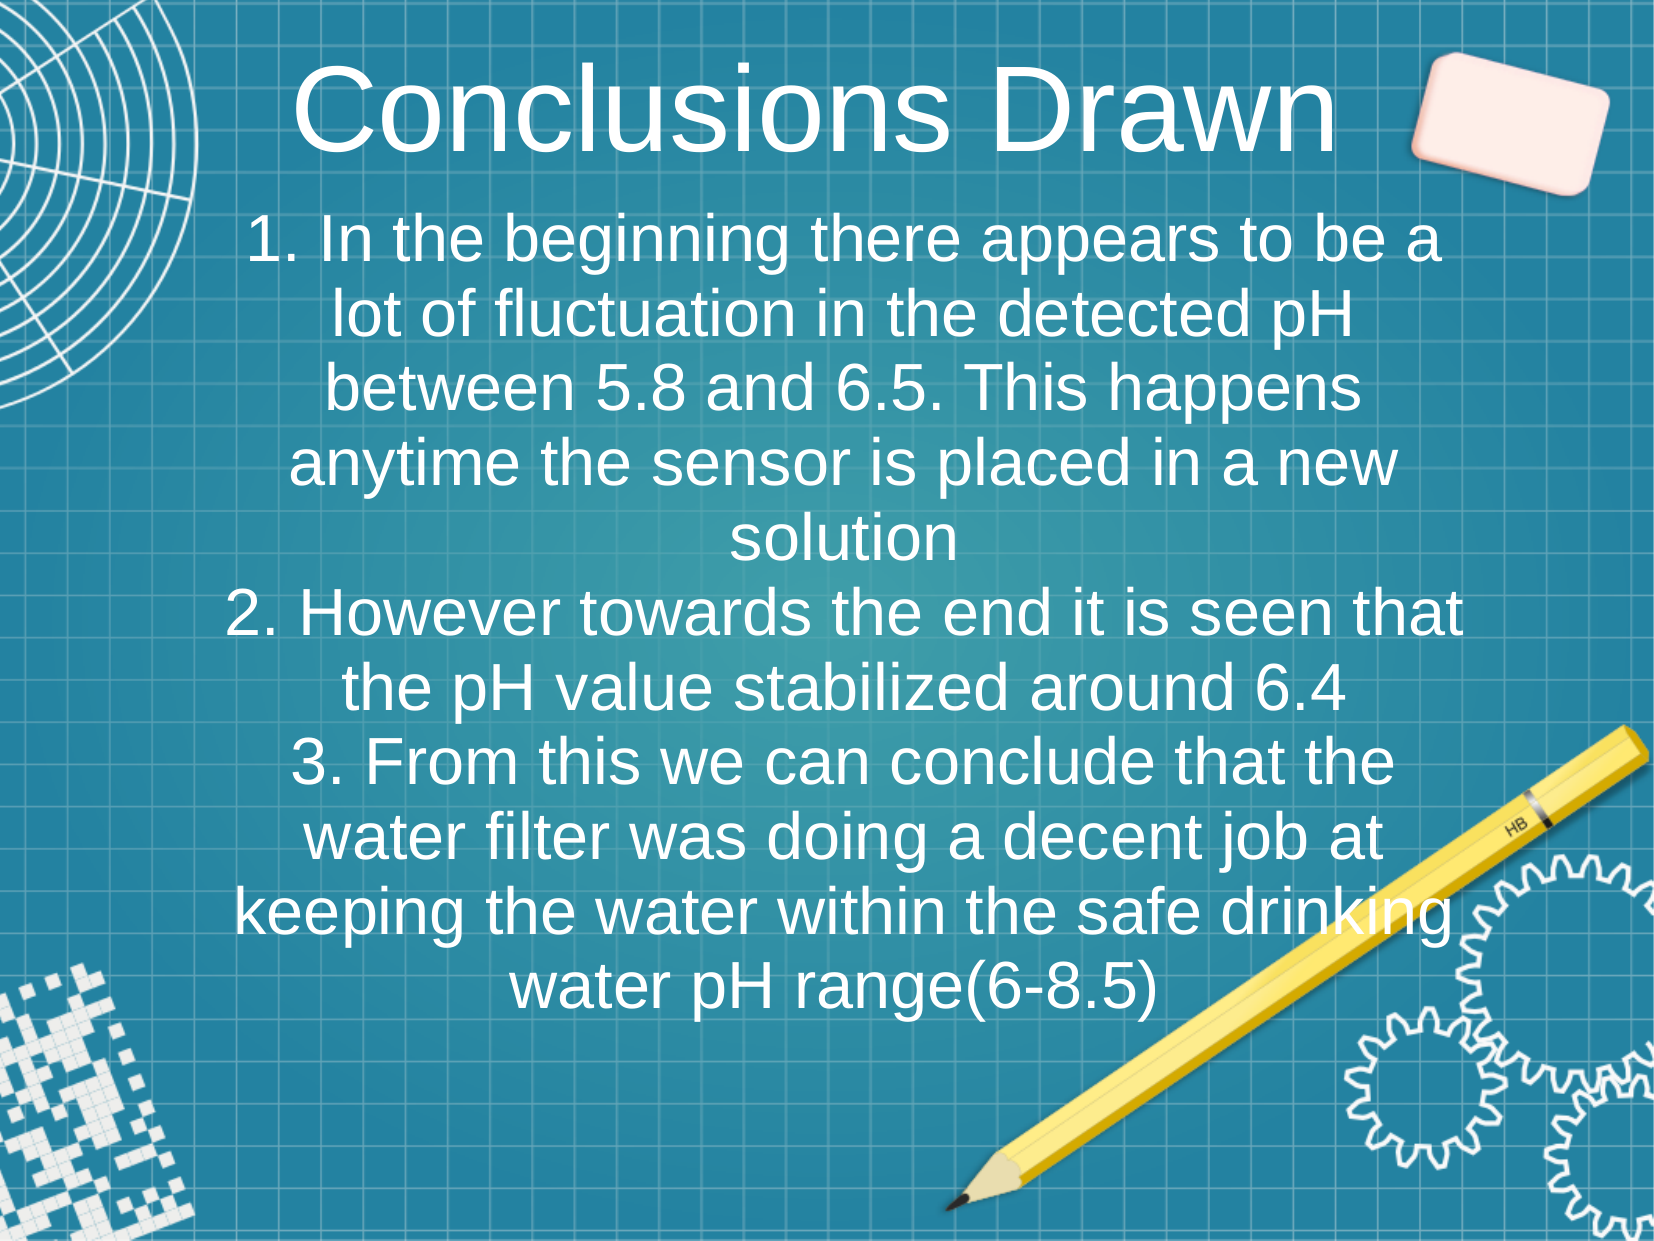

# Conclusions Drawn
1. In the beginning there appears to be a lot of fluctuation in the detected pH between 5.8 and 6.5. This happens anytime the sensor is placed in a new solution
2. However towards the end it is seen that the pH value stabilized around 6.4
3. From this we can conclude that the water filter was doing a decent job at keeping the water within the safe drinking water pH range(6-8.5)